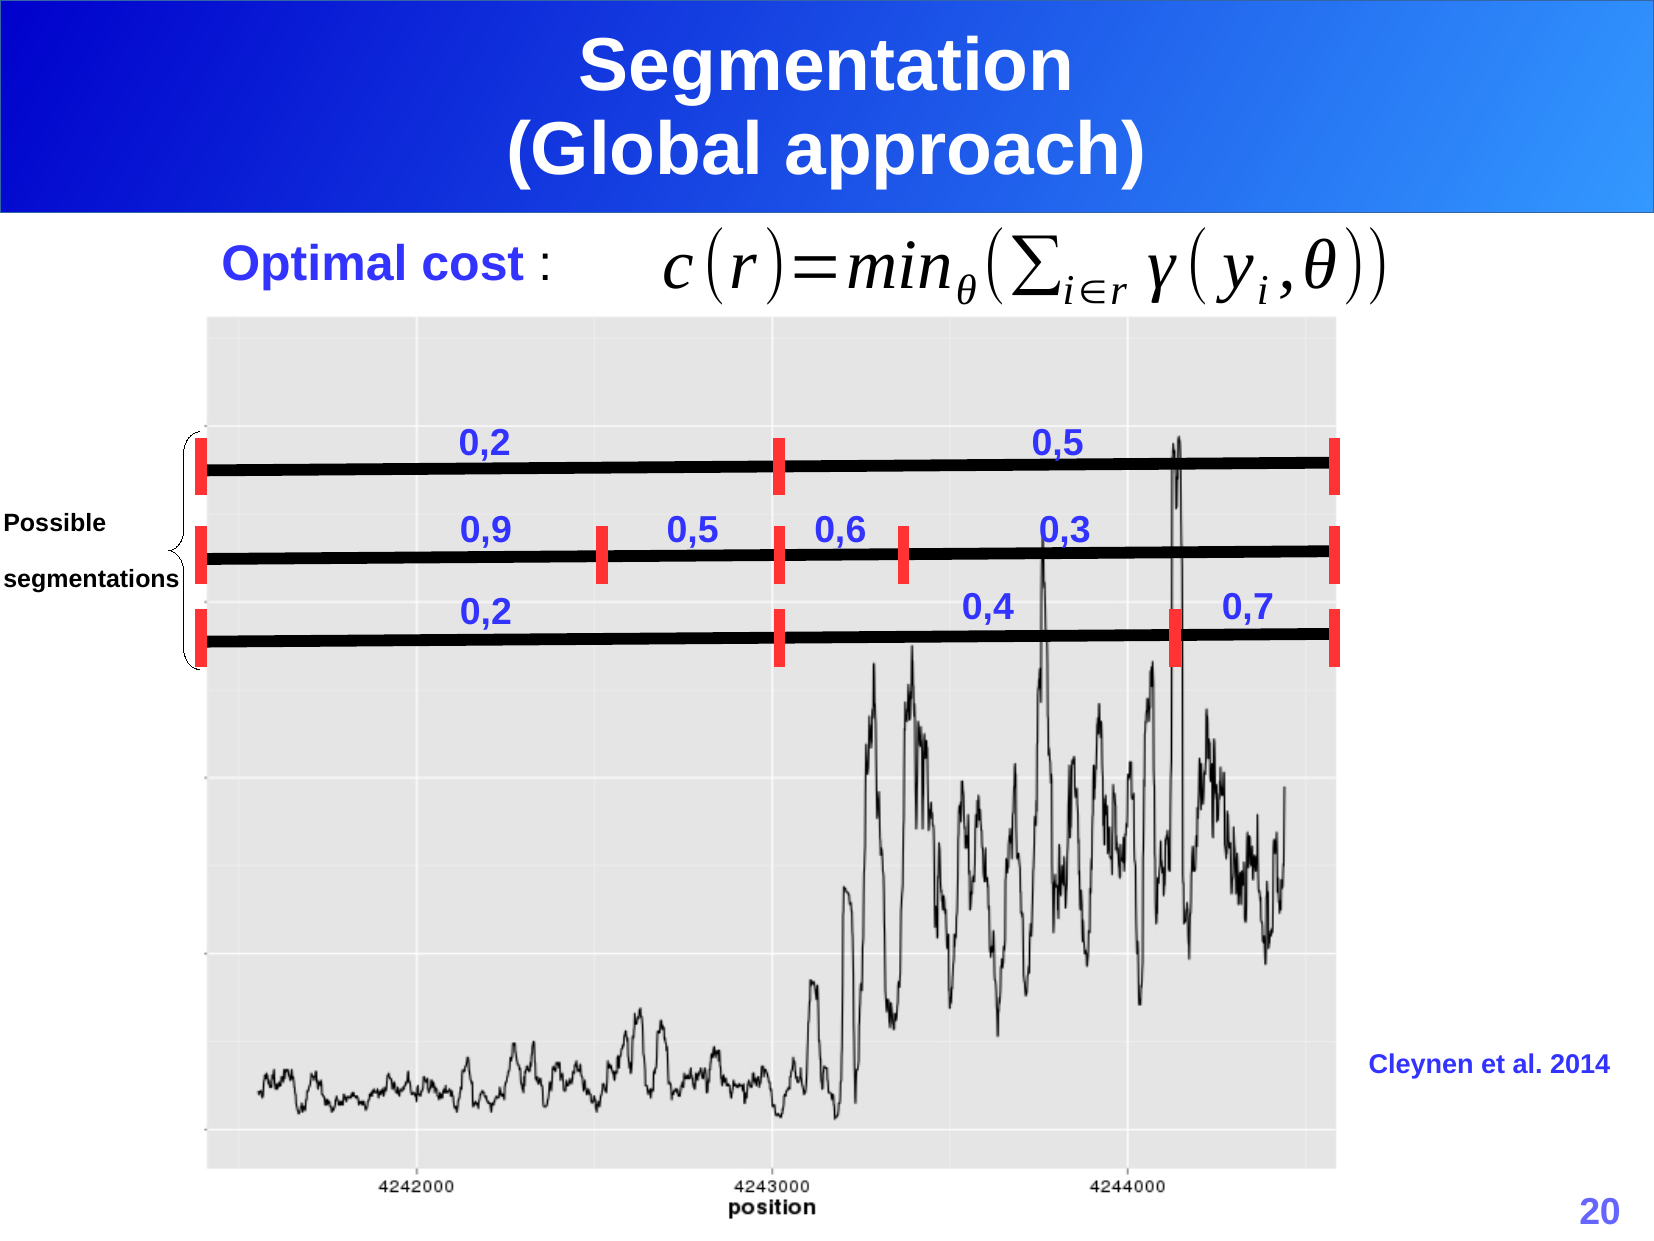

# Segmentation (Global approach)
Optimal cost :
0,2
0,5
0,9
0,5
0,6
0,3
0,4
0,7
0,2
Possible
segmentations
Cleynen et al. 2014
20